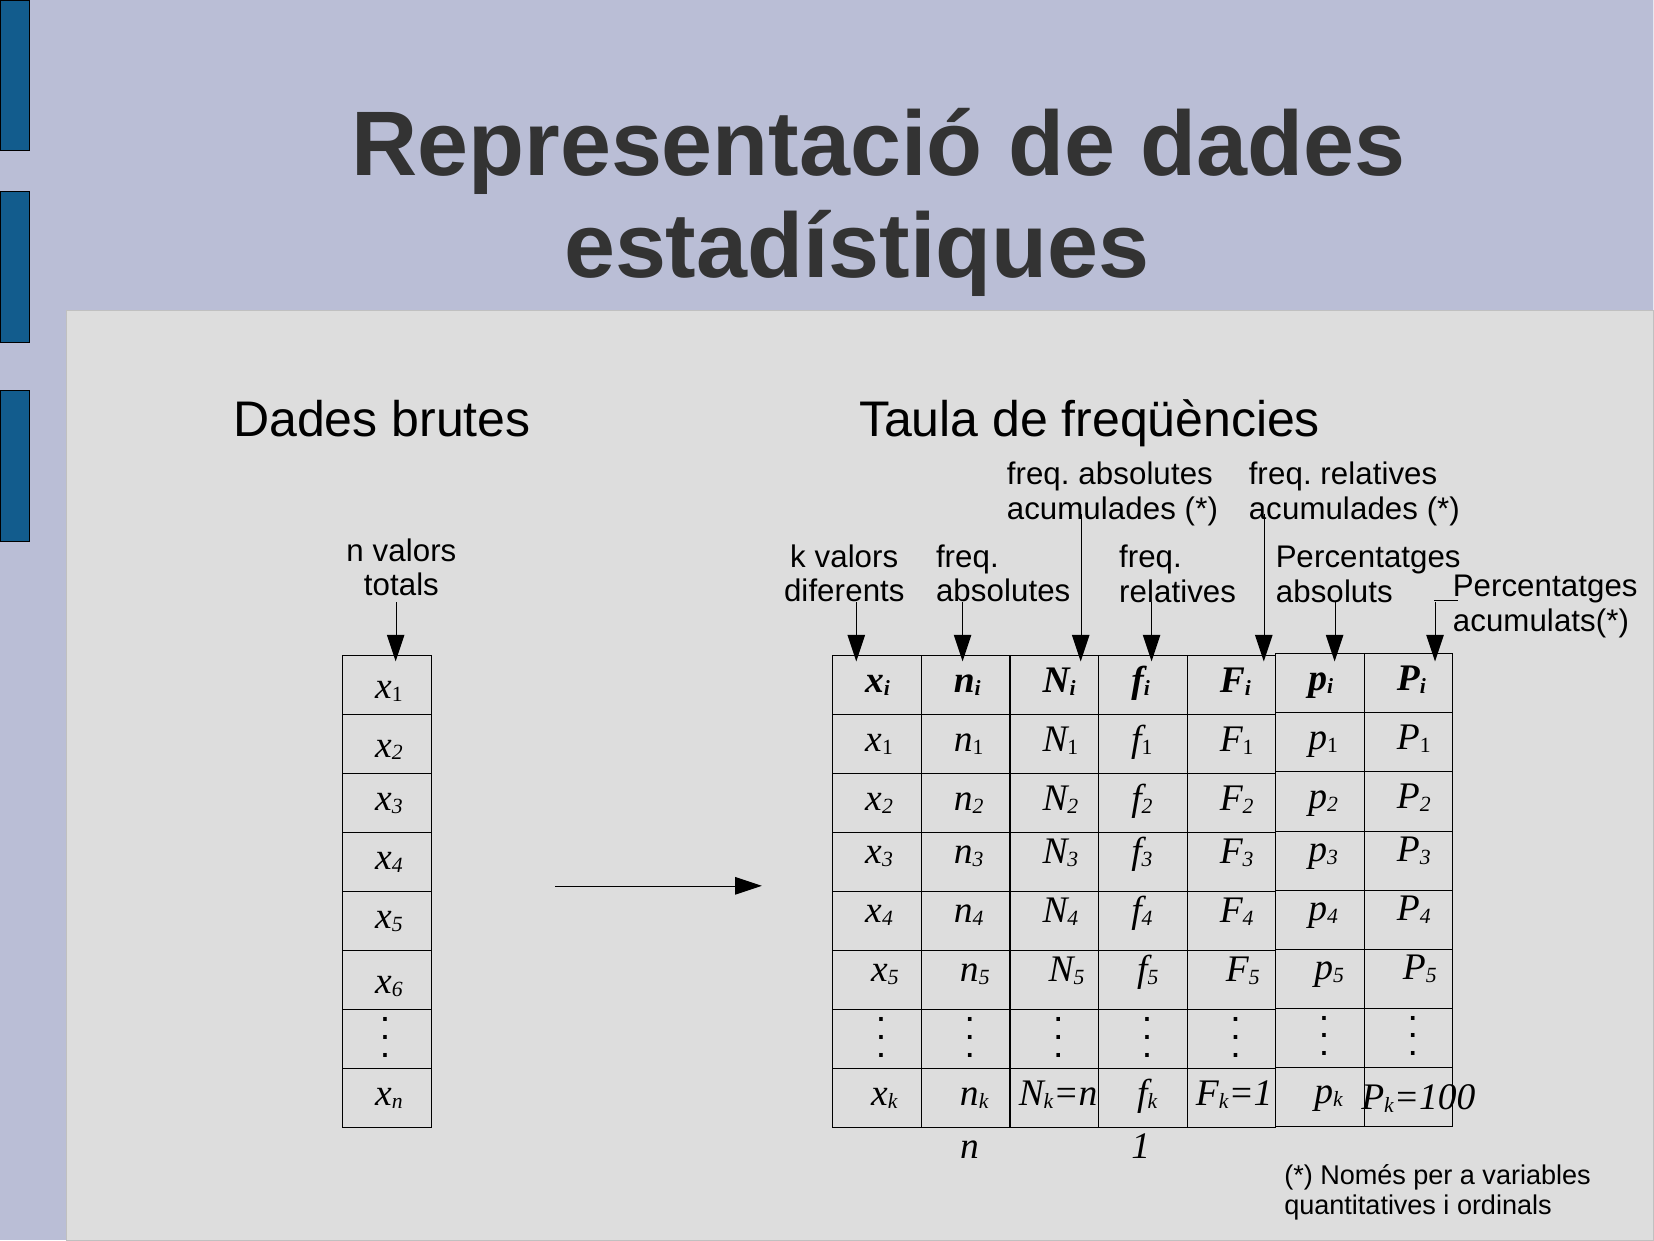

# Representació de dades estadístiques
Dades brutes
Taula de freqüències
freq. absolutes acumulades (*)
freq. relatives acumulades (*)
n valors totals
k valors diferents
freq. absolutes
freq. relatives
Percentatges absoluts
Percentatges acumulats(*)
pi
Pi
xi
ni
Ni
fi
Fi
x1
p1
P1
x1
n1
N1
f1
F1
x2
p2
P2
x3
x2
n2
N2
f2
F2
p3
P3
x3
n3
N3
f3
F3
x4
p4
P4
x4
n4
N4
f4
F4
x5
p5
P5
x5
n5
N5
f5
F5
x6
.
.
.
.
.
.
.
.
.
.
.
.
.
.
.
.
.
.
.
.
.
.
.
.
pk
xn
xk
nk
Nk=n
fk
Fk=1
Pk=100
n
1
(*) Només per a variables quantitatives i ordinals